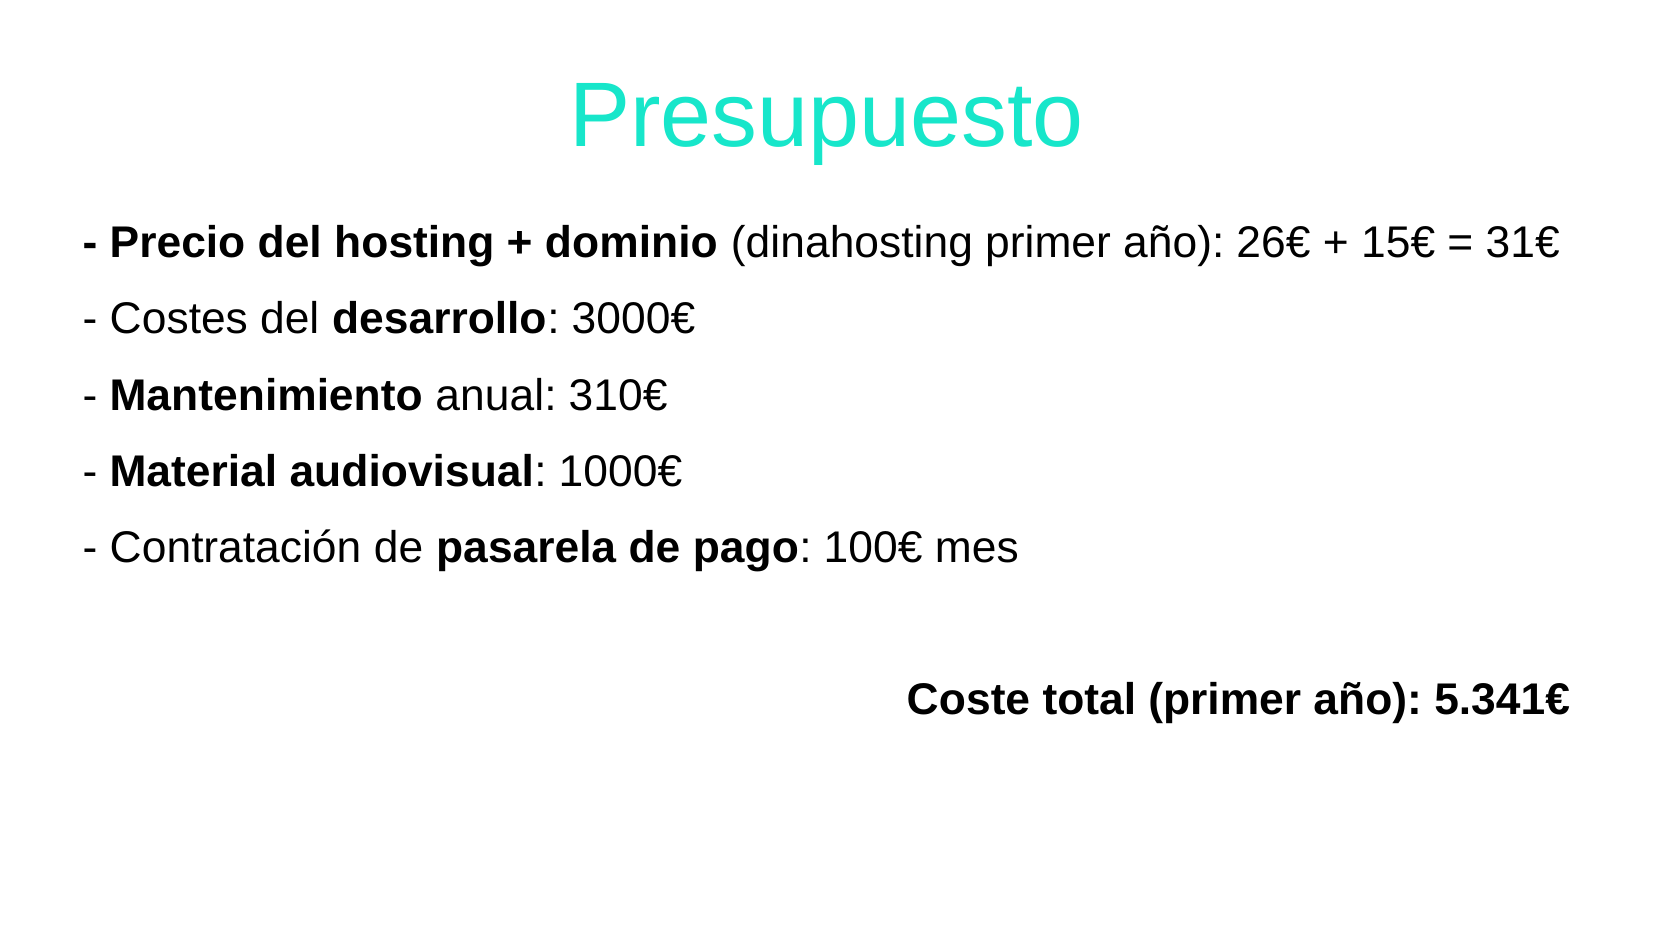

# Presupuesto
- Precio del hosting + dominio (dinahosting primer año): 26€ + 15€ = 31€
- Costes del desarrollo: 3000€
- Mantenimiento anual: 310€
- Material audiovisual: 1000€
- Contratación de pasarela de pago: 100€ mes
Coste total (primer año): 5.341€